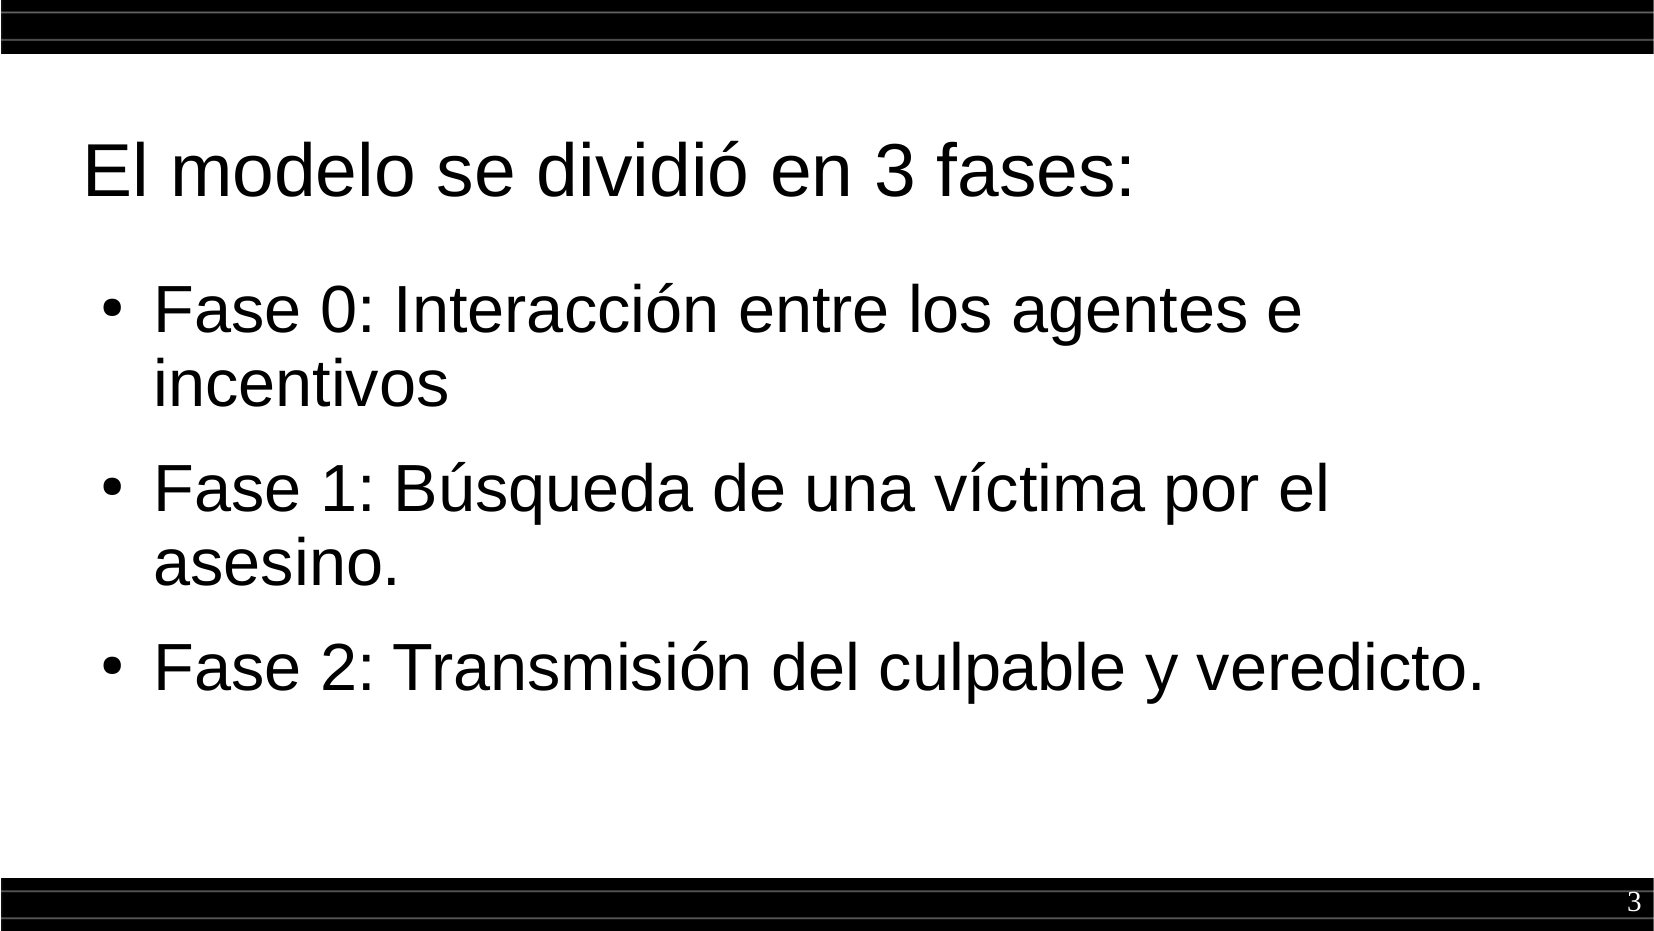

# El modelo se dividió en 3 fases:
Fase 0: Interacción entre los agentes e incentivos
Fase 1: Búsqueda de una víctima por el asesino.
Fase 2: Transmisión del culpable y veredicto.